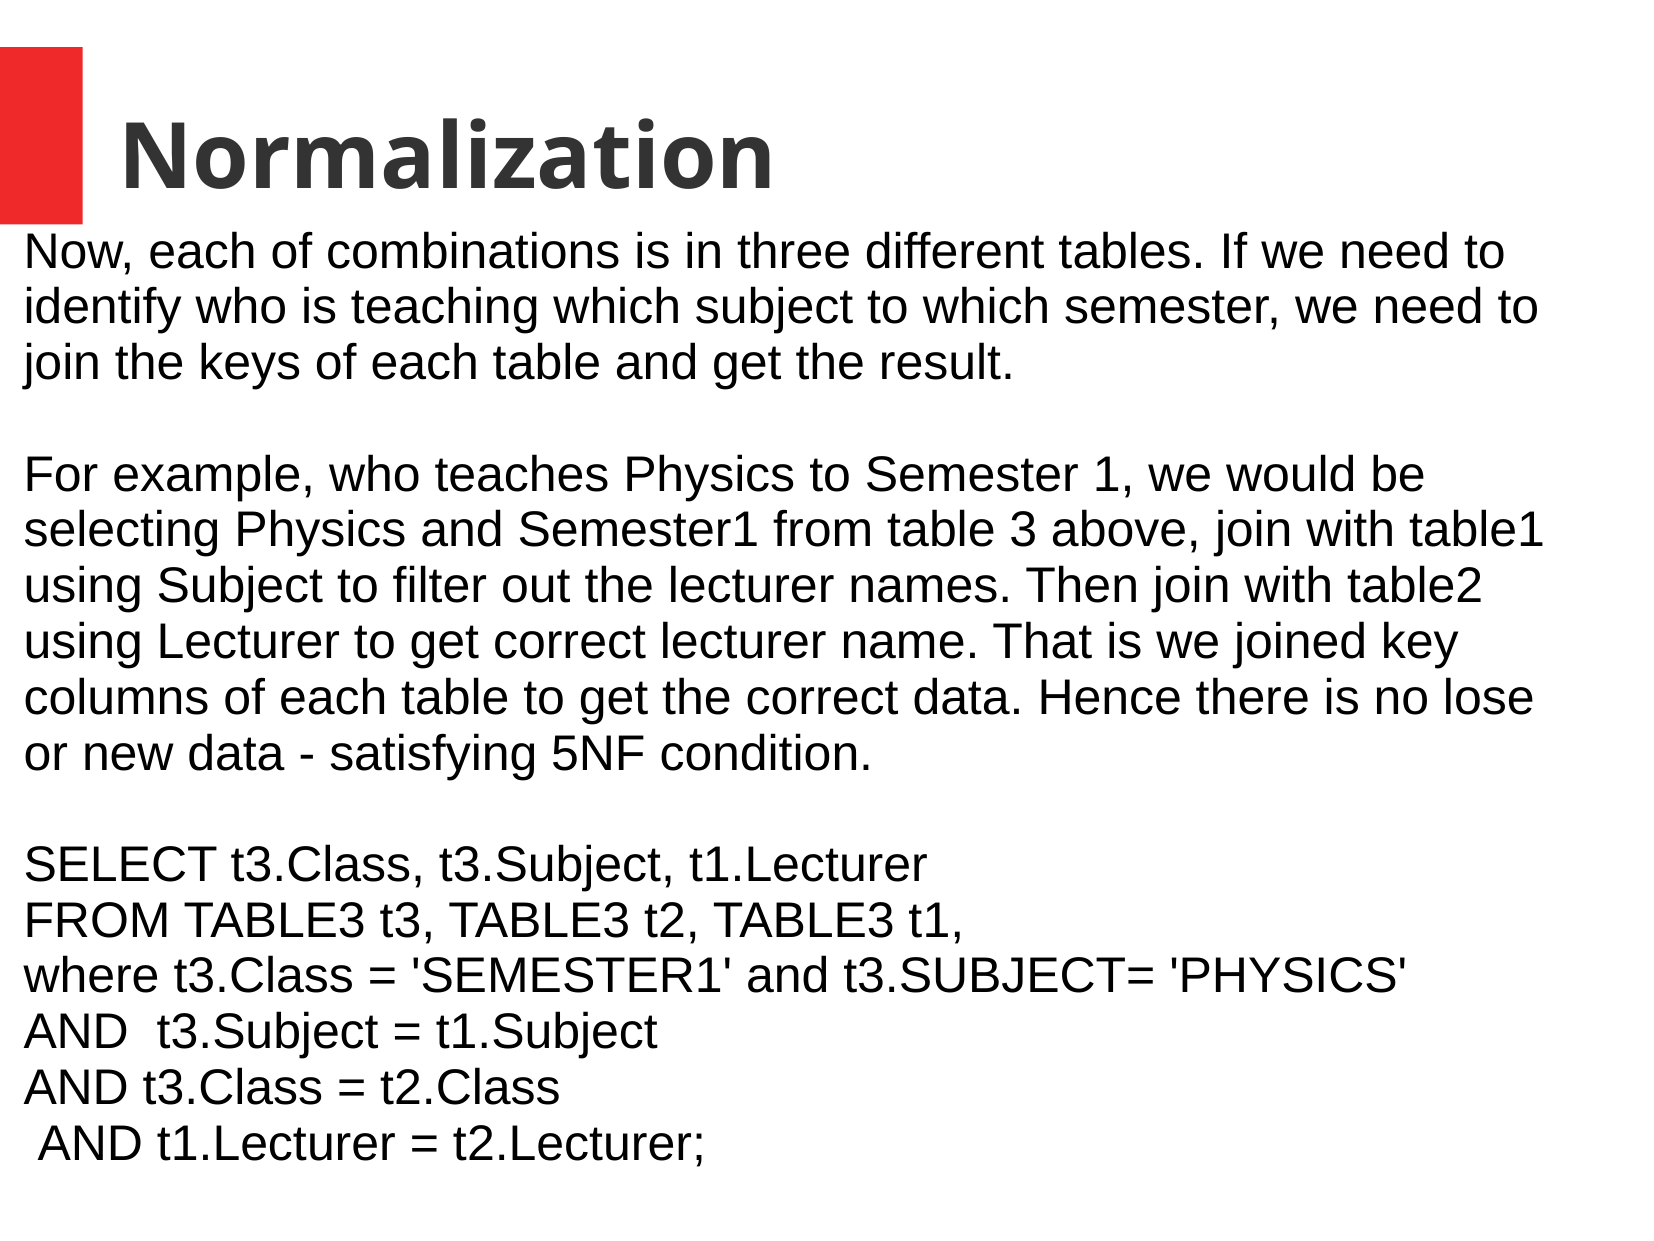

# Normalization
Now, each of combinations is in three different tables. If we need to identify who is teaching which subject to which semester, we need to join the keys of each table and get the result.
For example, who teaches Physics to Semester 1, we would be selecting Physics and Semester1 from table 3 above, join with table1 using Subject to filter out the lecturer names. Then join with table2 using Lecturer to get correct lecturer name. That is we joined key columns of each table to get the correct data. Hence there is no lose or new data - satisfying 5NF condition.
SELECT t3.Class, t3.Subject, t1.Lecturer
FROM TABLE3 t3, TABLE3 t2, TABLE3 t1,
where t3.Class = 'SEMESTER1' and t3.SUBJECT= 'PHYSICS'
AND t3.Subject = t1.Subject
AND t3.Class = t2.Class
 AND t1.Lecturer = t2.Lecturer;